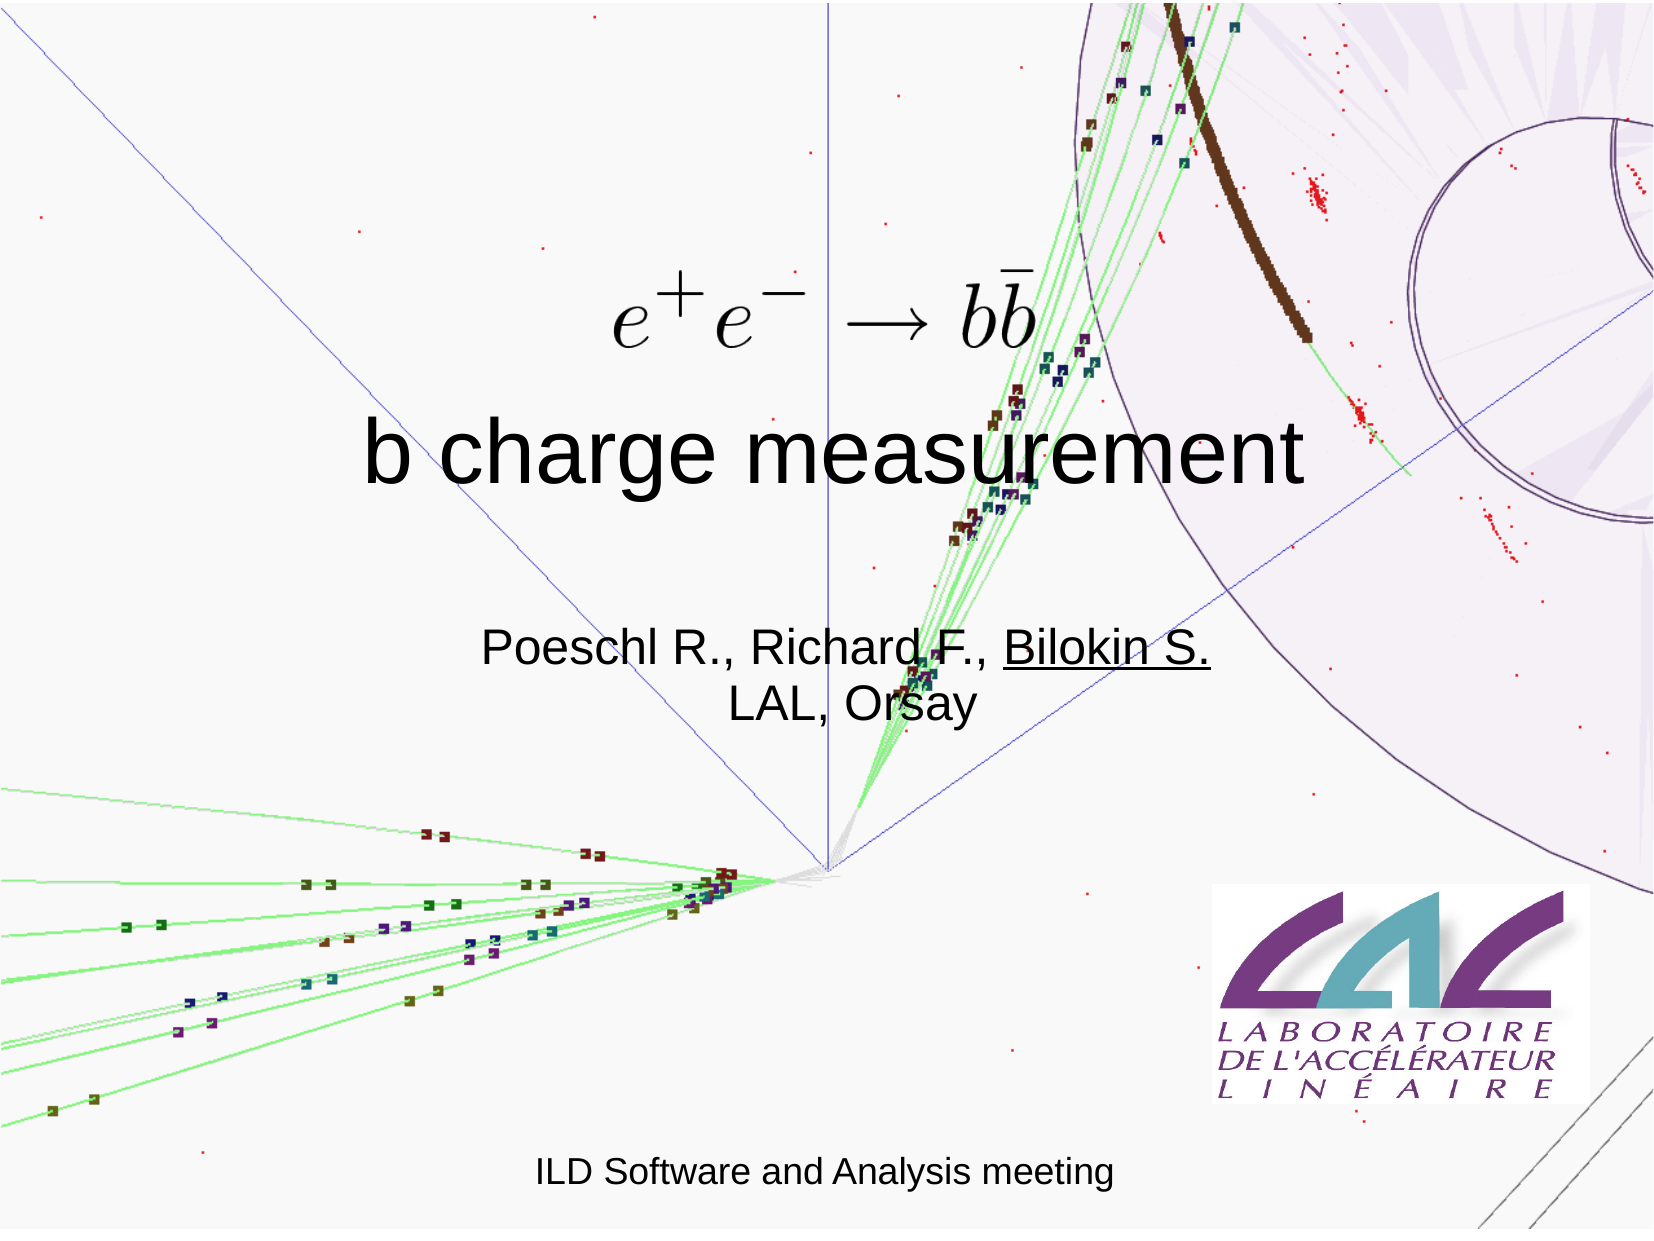

# b charge measurement
Poeschl R., Richard F., Bilokin S.
 LAL, Orsay
ILD Software and Analysis meeting